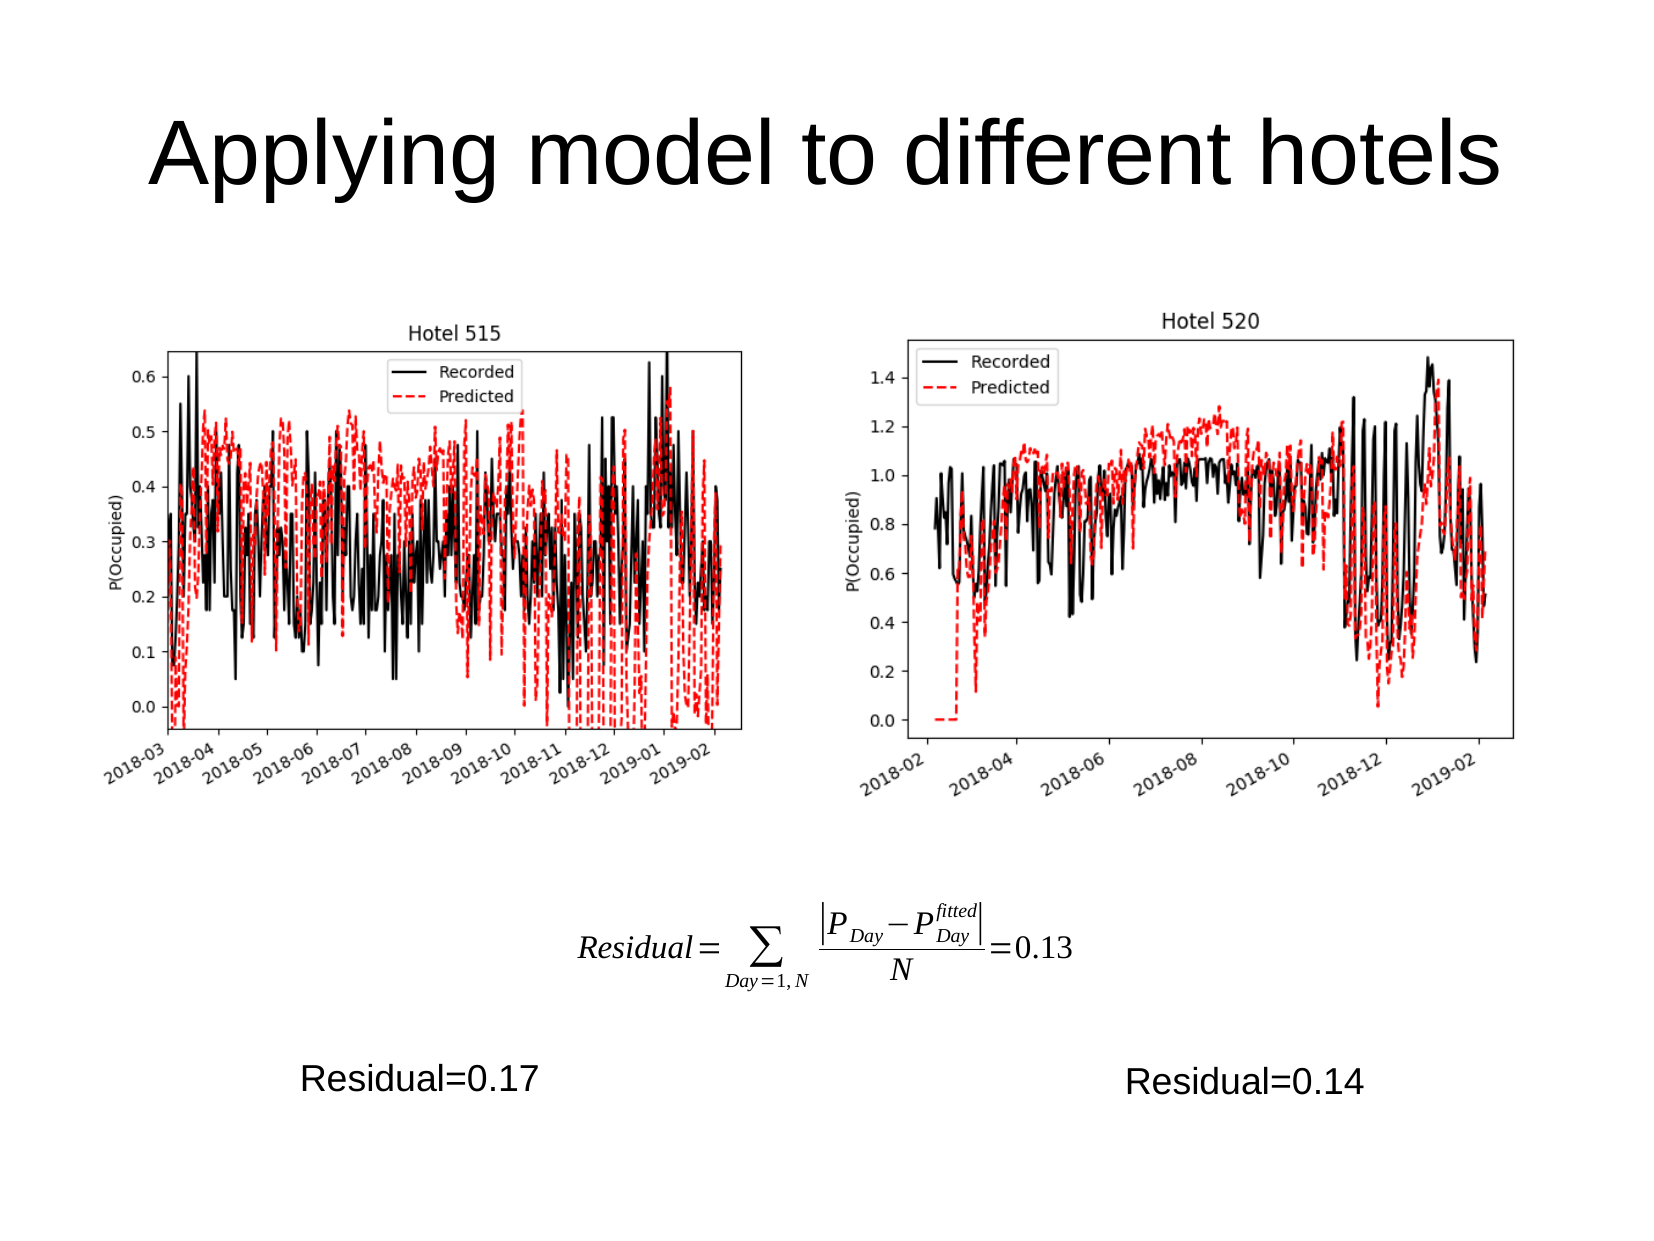

# Applying model to different hotels
Residual=0.17
Residual=0.14